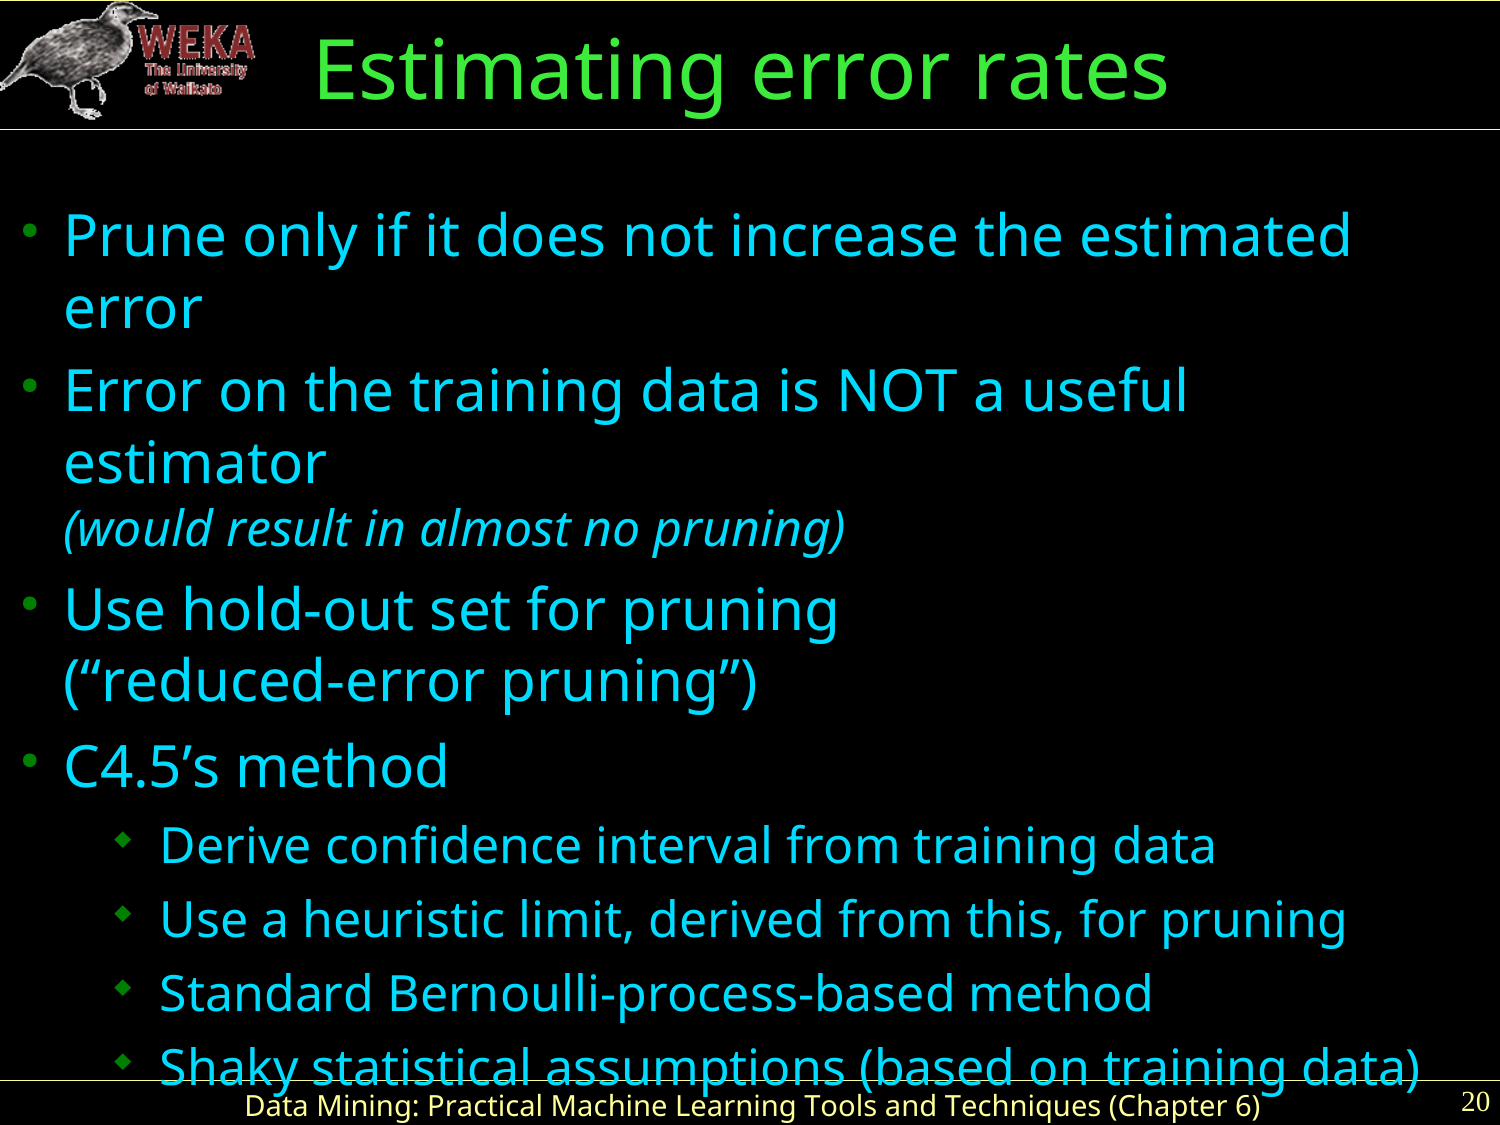

# Estimating error rates
Prune only if it does not increase the estimated error
Error on the training data is NOT a useful estimator
(would result in almost no pruning)
Use hold-out set for pruning
(“reduced-error pruning”)
C4.5’s method
Derive confidence interval from training data
Use a heuristic limit, derived from this, for pruning
Standard Bernoulli-process-based method
Shaky statistical assumptions (based on training data)
Data Mining: Practical Machine Learning Tools and Techniques (Chapter 6)
20